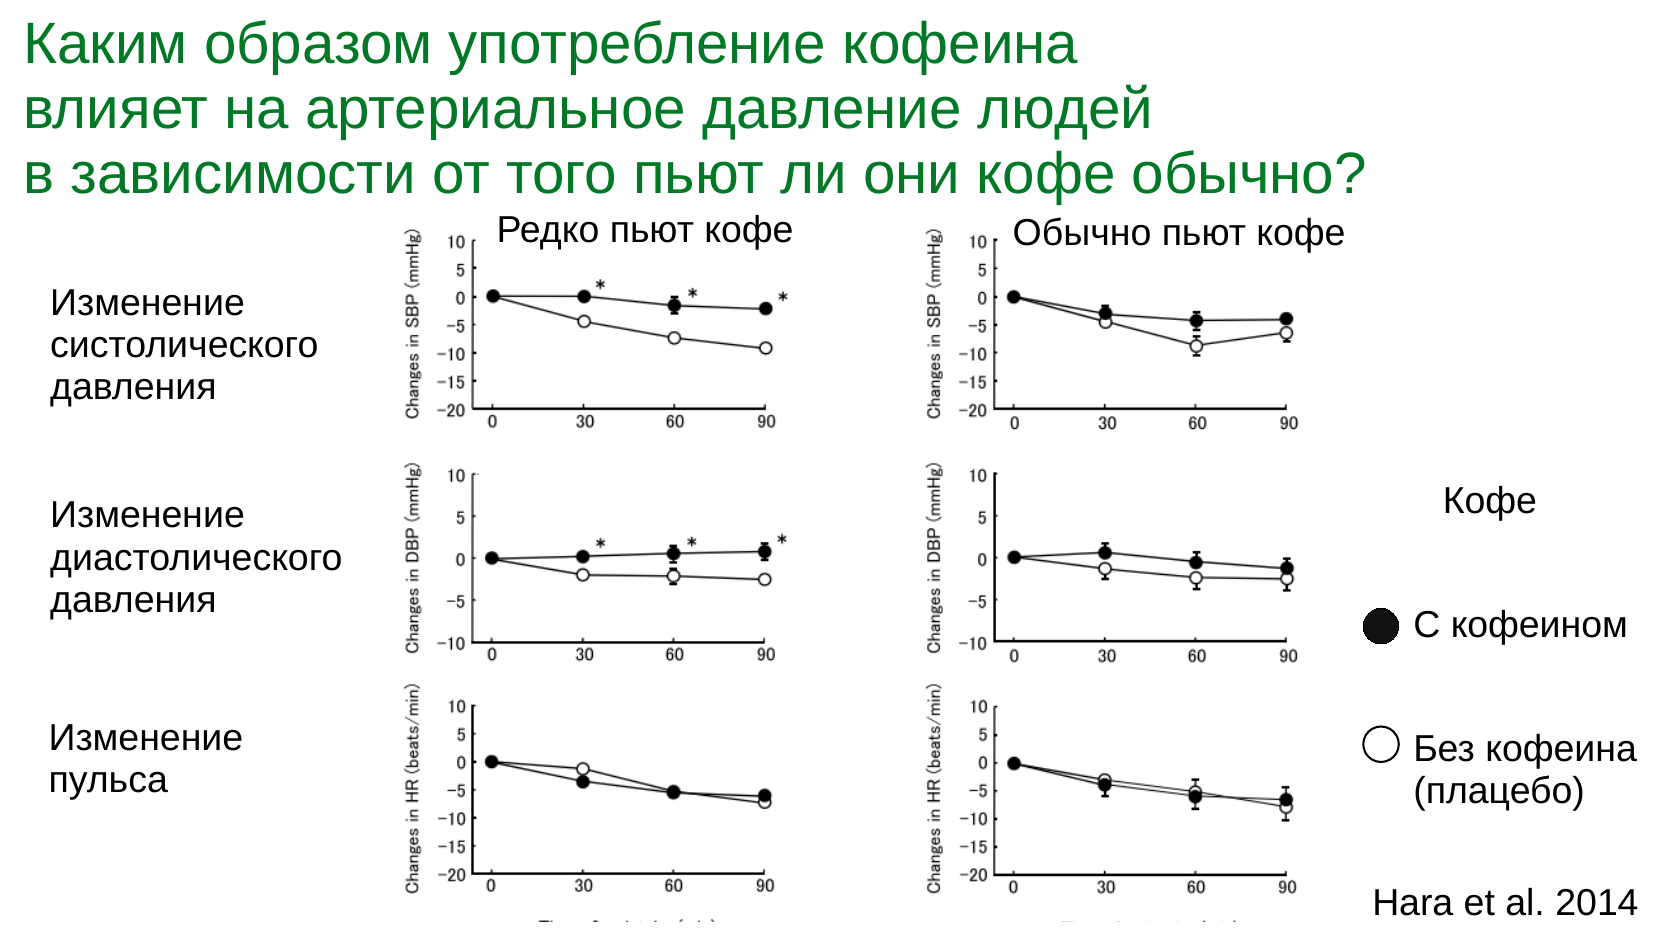

# Каким образом употребление кофеина влияет на артериальное давление людей в зависимости от того пьют ли они кофе обычно?
Редко пьют кофе
Обычно пьют кофе
Изменение
систолического
давления
Кофе
Изменение
диастолического
давления
С кофеином
Изменение
пульса
Без кофеина
(плацебо)
Hara et al. 2014